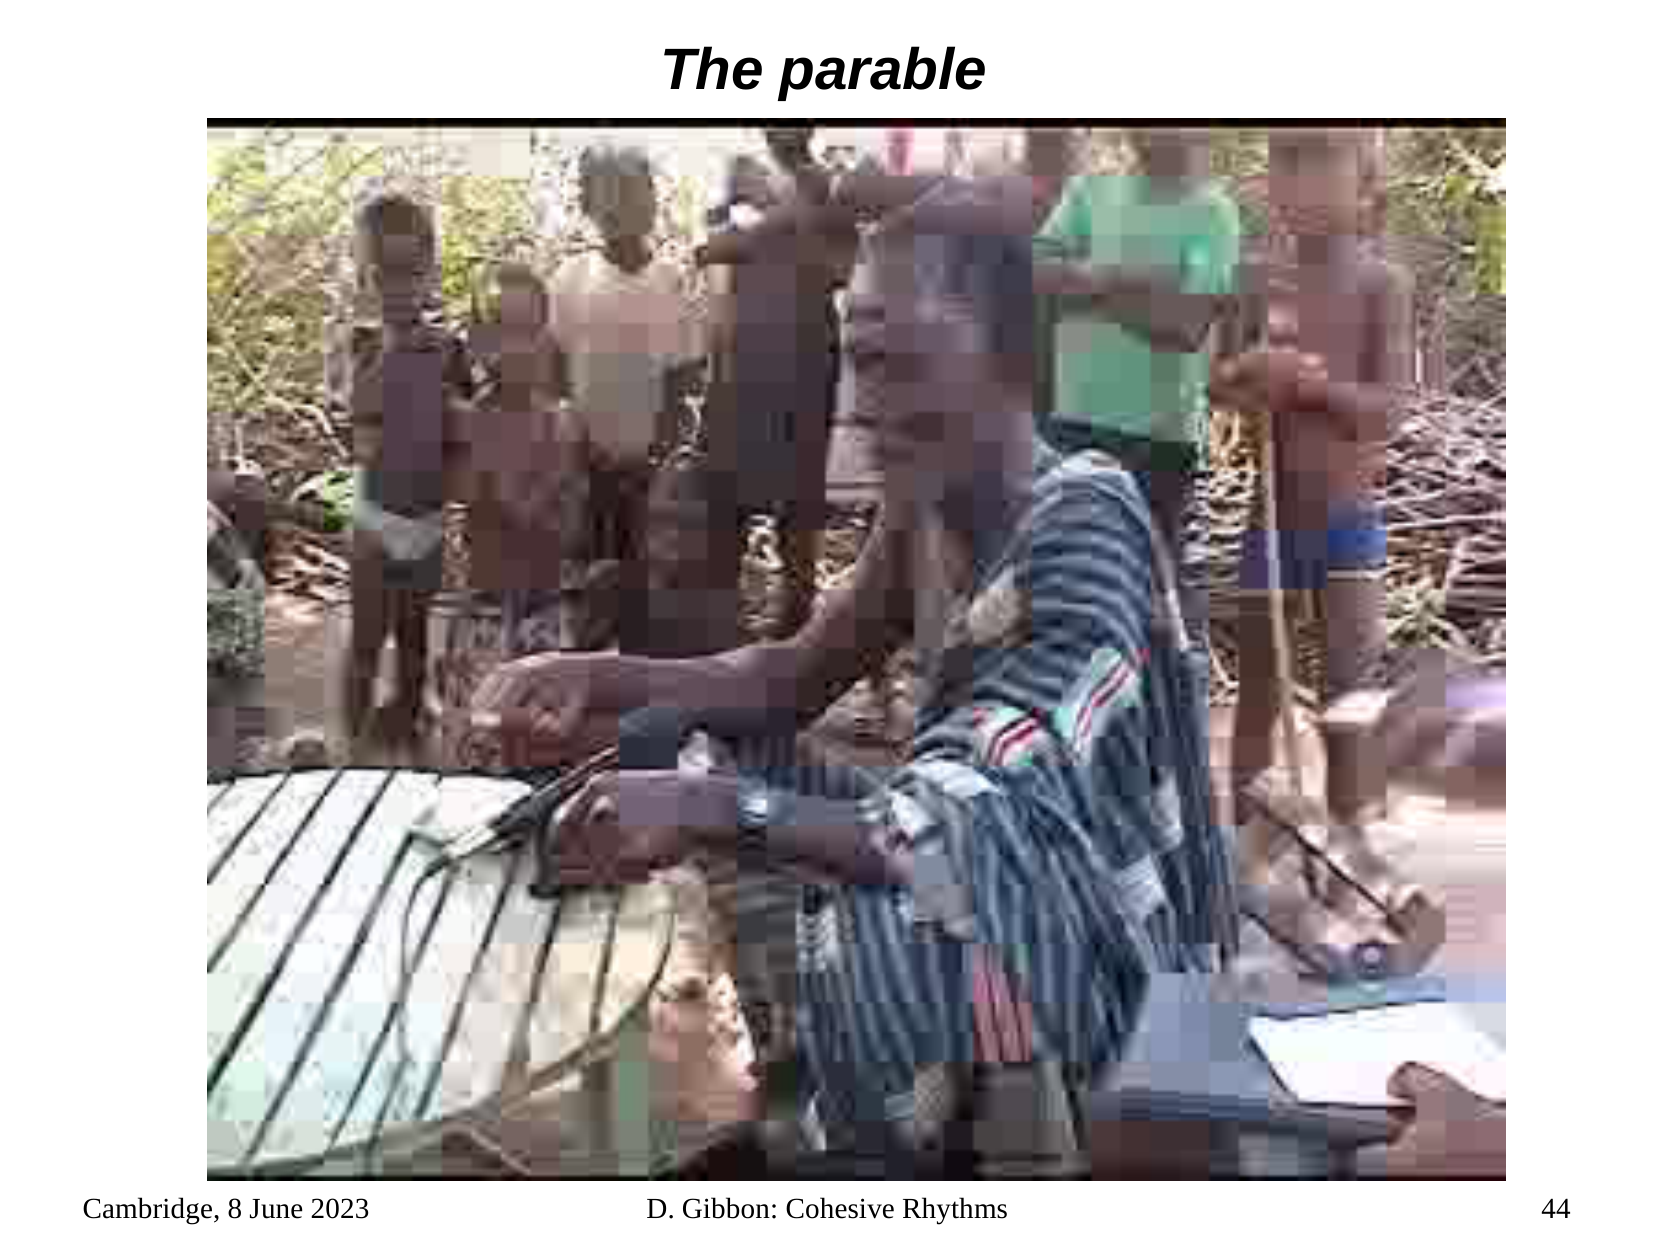

# The parable
Cambridge, 8 June 2023
D. Gibbon: Cohesive Rhythms
44